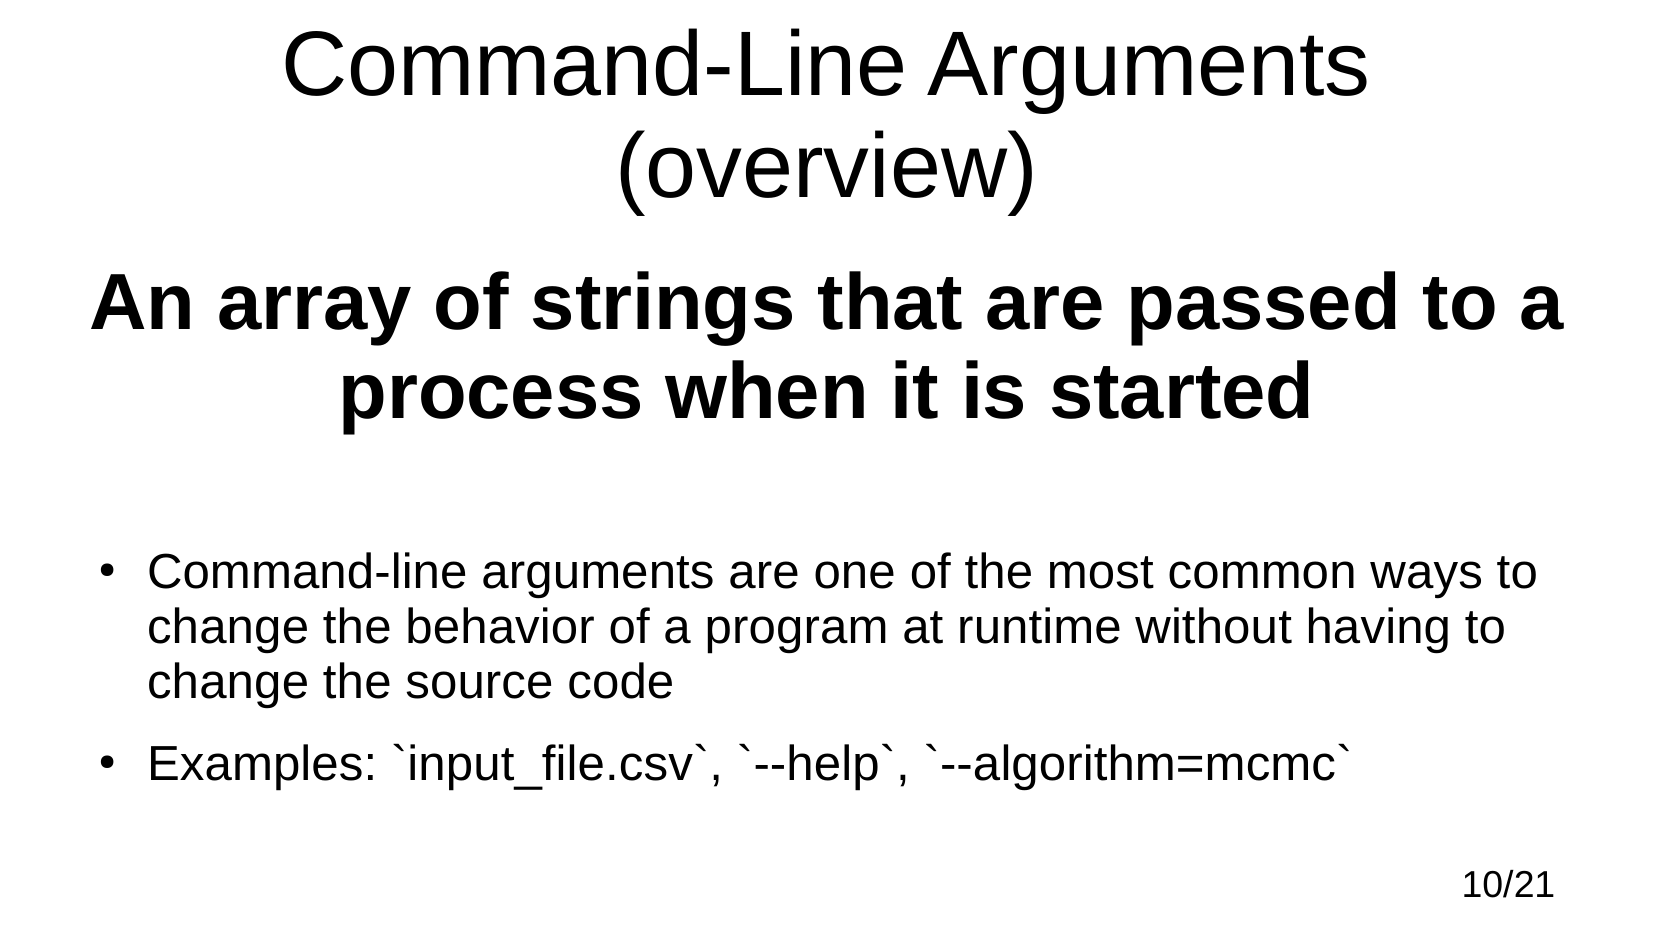

# Command-Line Arguments (overview)
An array of strings that are passed to a process when it is started
Command-line arguments are one of the most common ways to change the behavior of a program at runtime without having to change the source code
Examples: `input_file.csv`, `--help`, `--algorithm=mcmc`